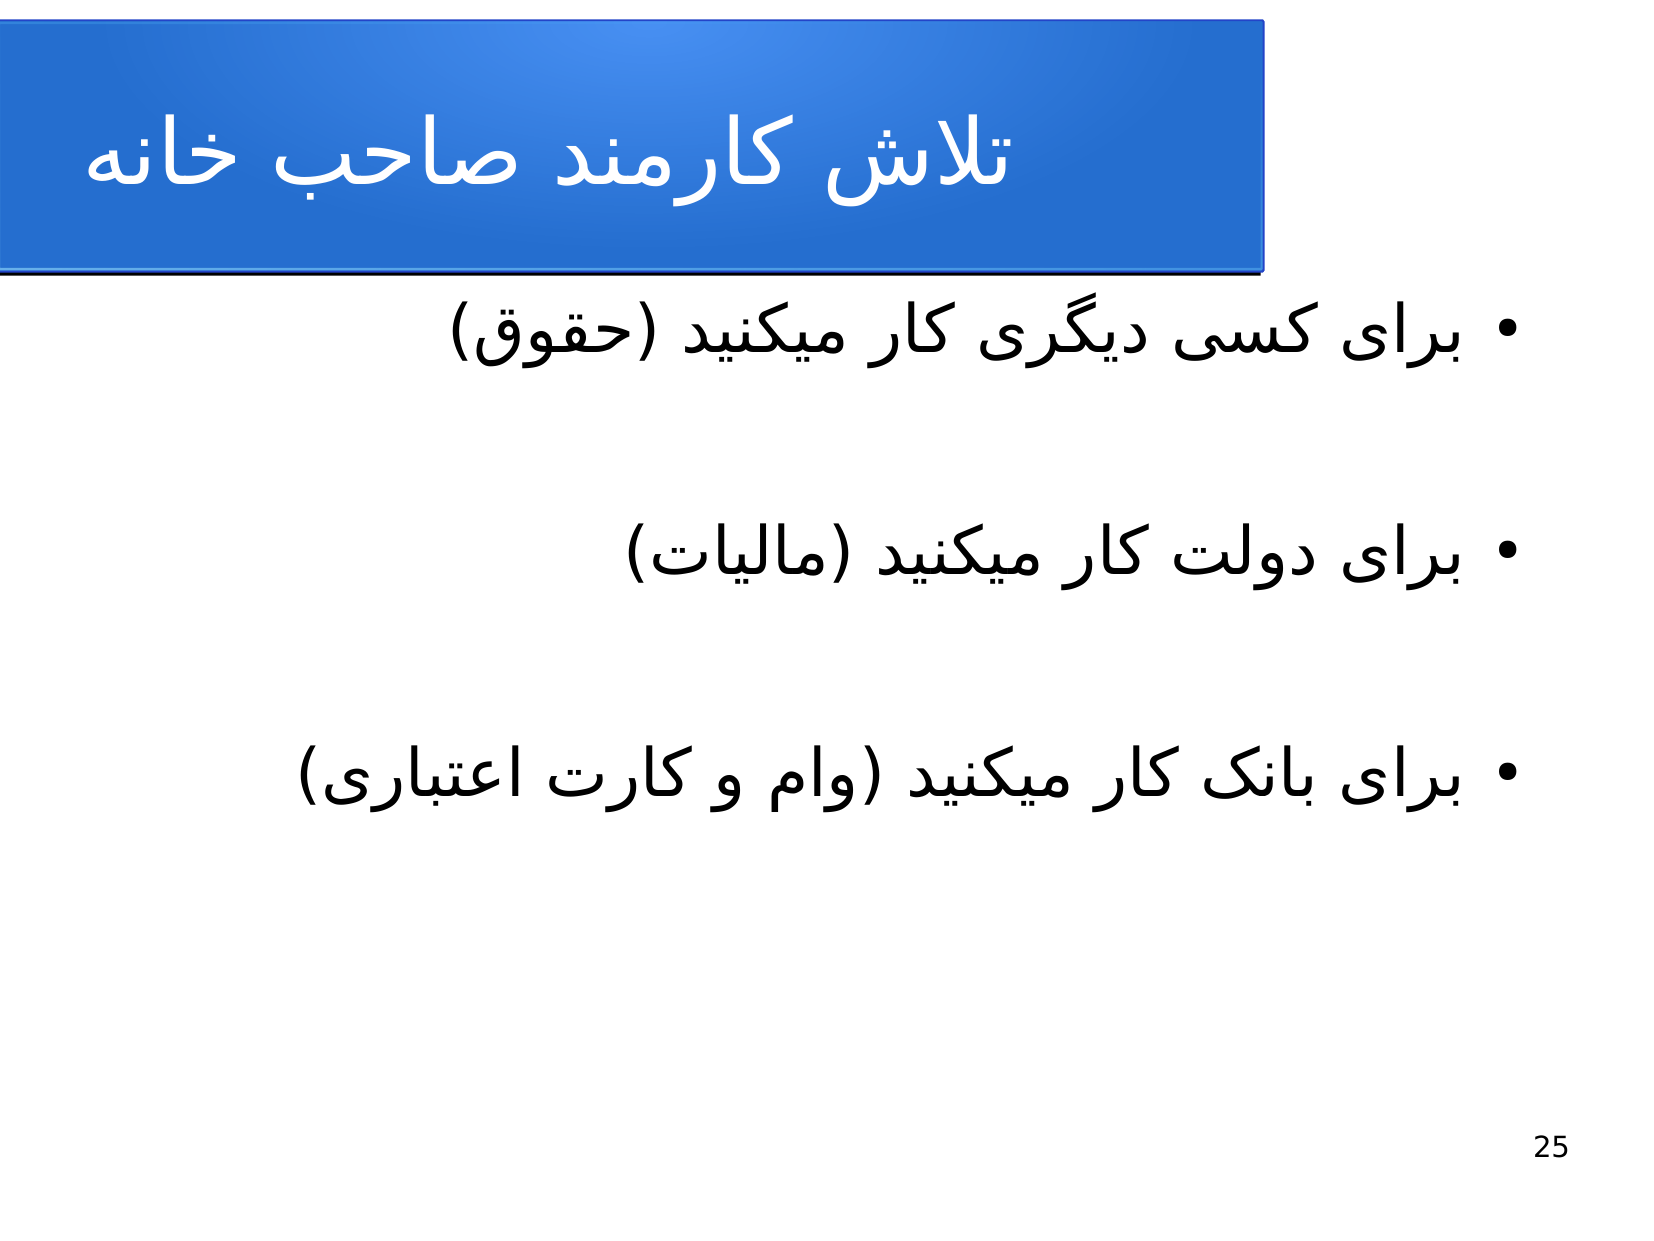

# تلاش کارمند صاحب خانه
برای کسی دیگری کار میکنید (حقوق)
برای دولت کار میکنید (مالیات)
برای بانک کار میکنید (وام و کارت اعتباری)
25